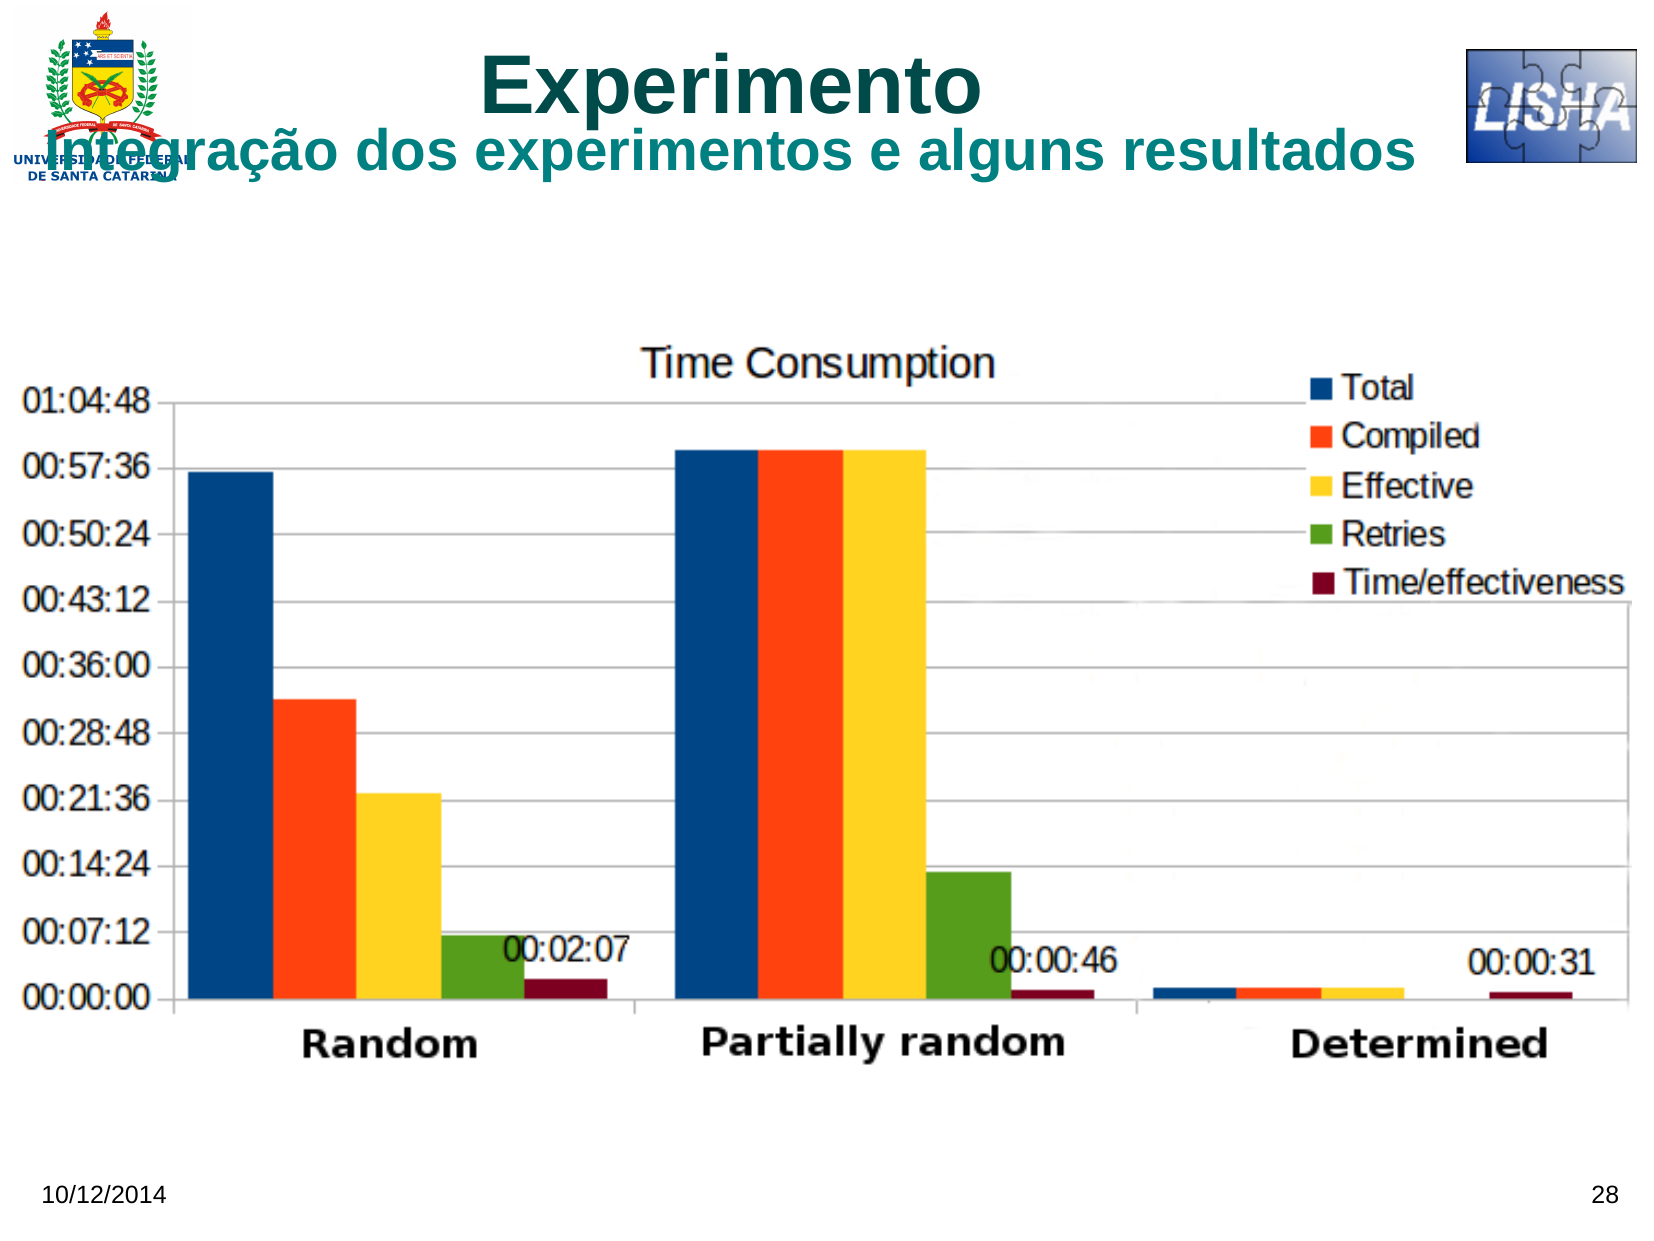

# Experimento Integração dos experimentos e alguns resultados